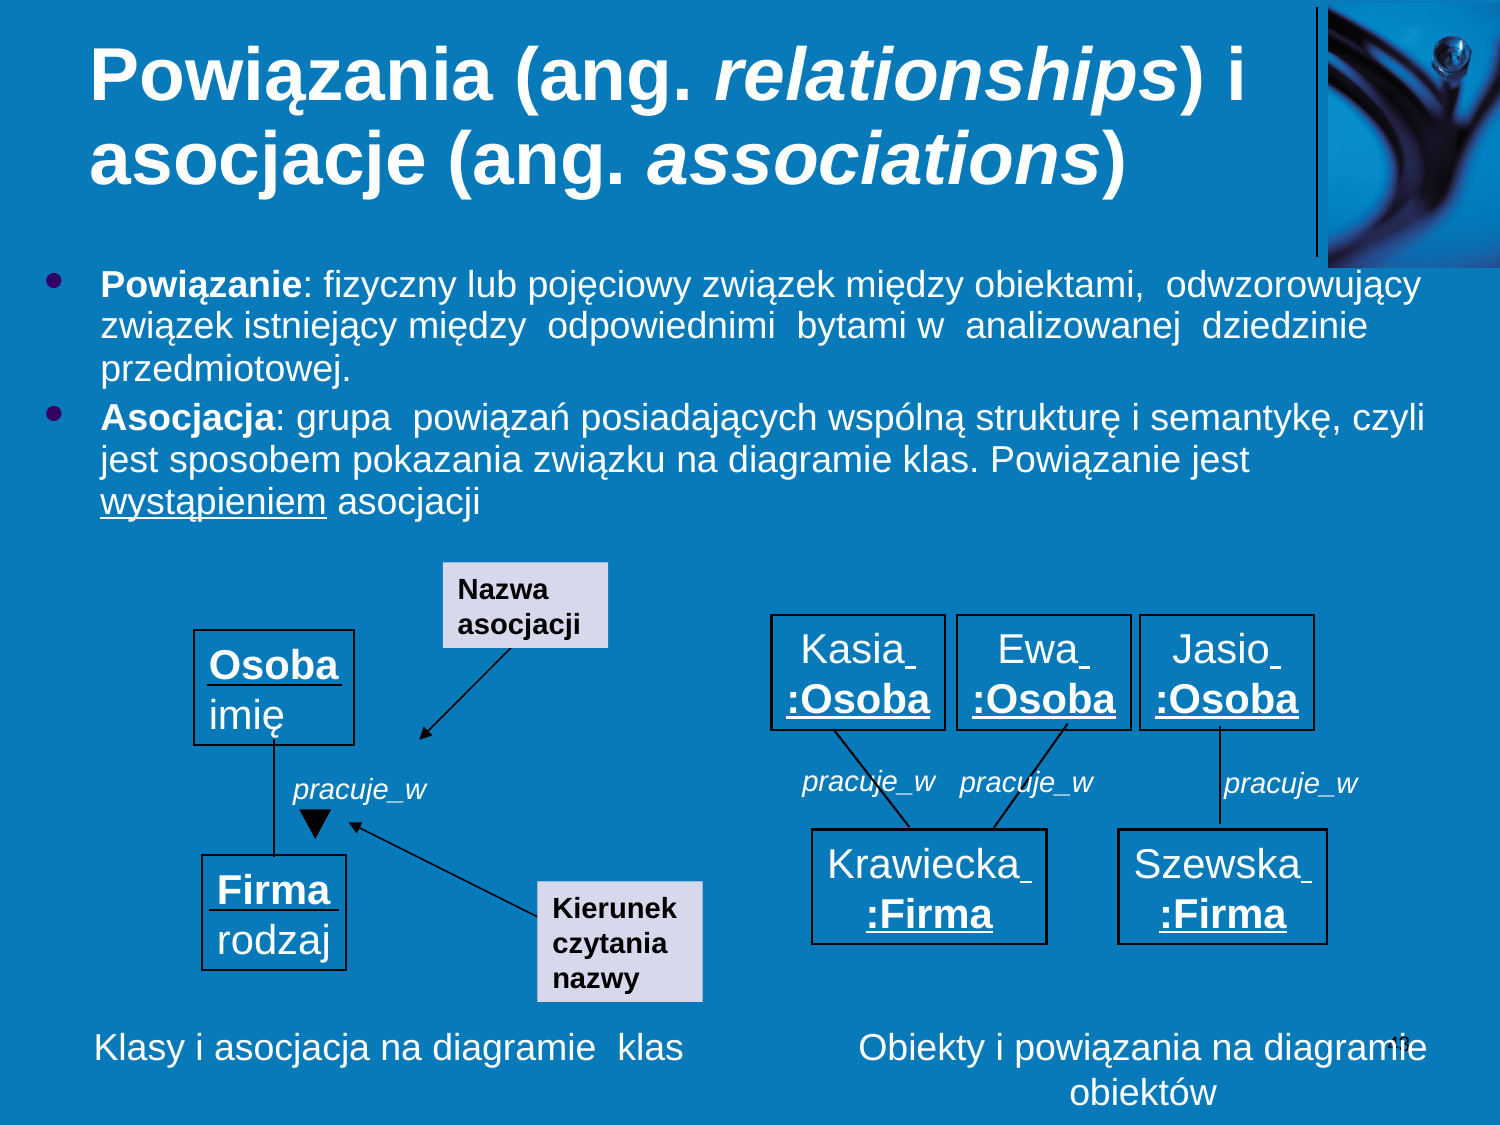

# Powiązania (ang. relationships) i asocjacje (ang. associations)
Powiązanie: fizyczny lub pojęciowy związek między obiektami, odwzorowujący związek istniejący między odpowiednimi bytami w analizowanej dziedzinie przedmiotowej.
Asocjacja: grupa powiązań posiadających wspólną strukturę i semantykę, czyli jest sposobem pokazania związku na diagramie klas. Powiązanie jest wystąpieniem asocjacji
Nazwa asocjacji
Kasia
:Osoba
Ewa
:Osoba
Jasio
:Osoba
Osoba
imię
pracuje_w
pracuje_w
pracuje_w
 pracuje_w
Krawiecka
:Firma
Szewska
:Firma
Firma
rodzaj
Kierunek czytania nazwy
Klasy i asocjacja na diagramie klas
Obiekty i powiązania na diagramie obiektów
43